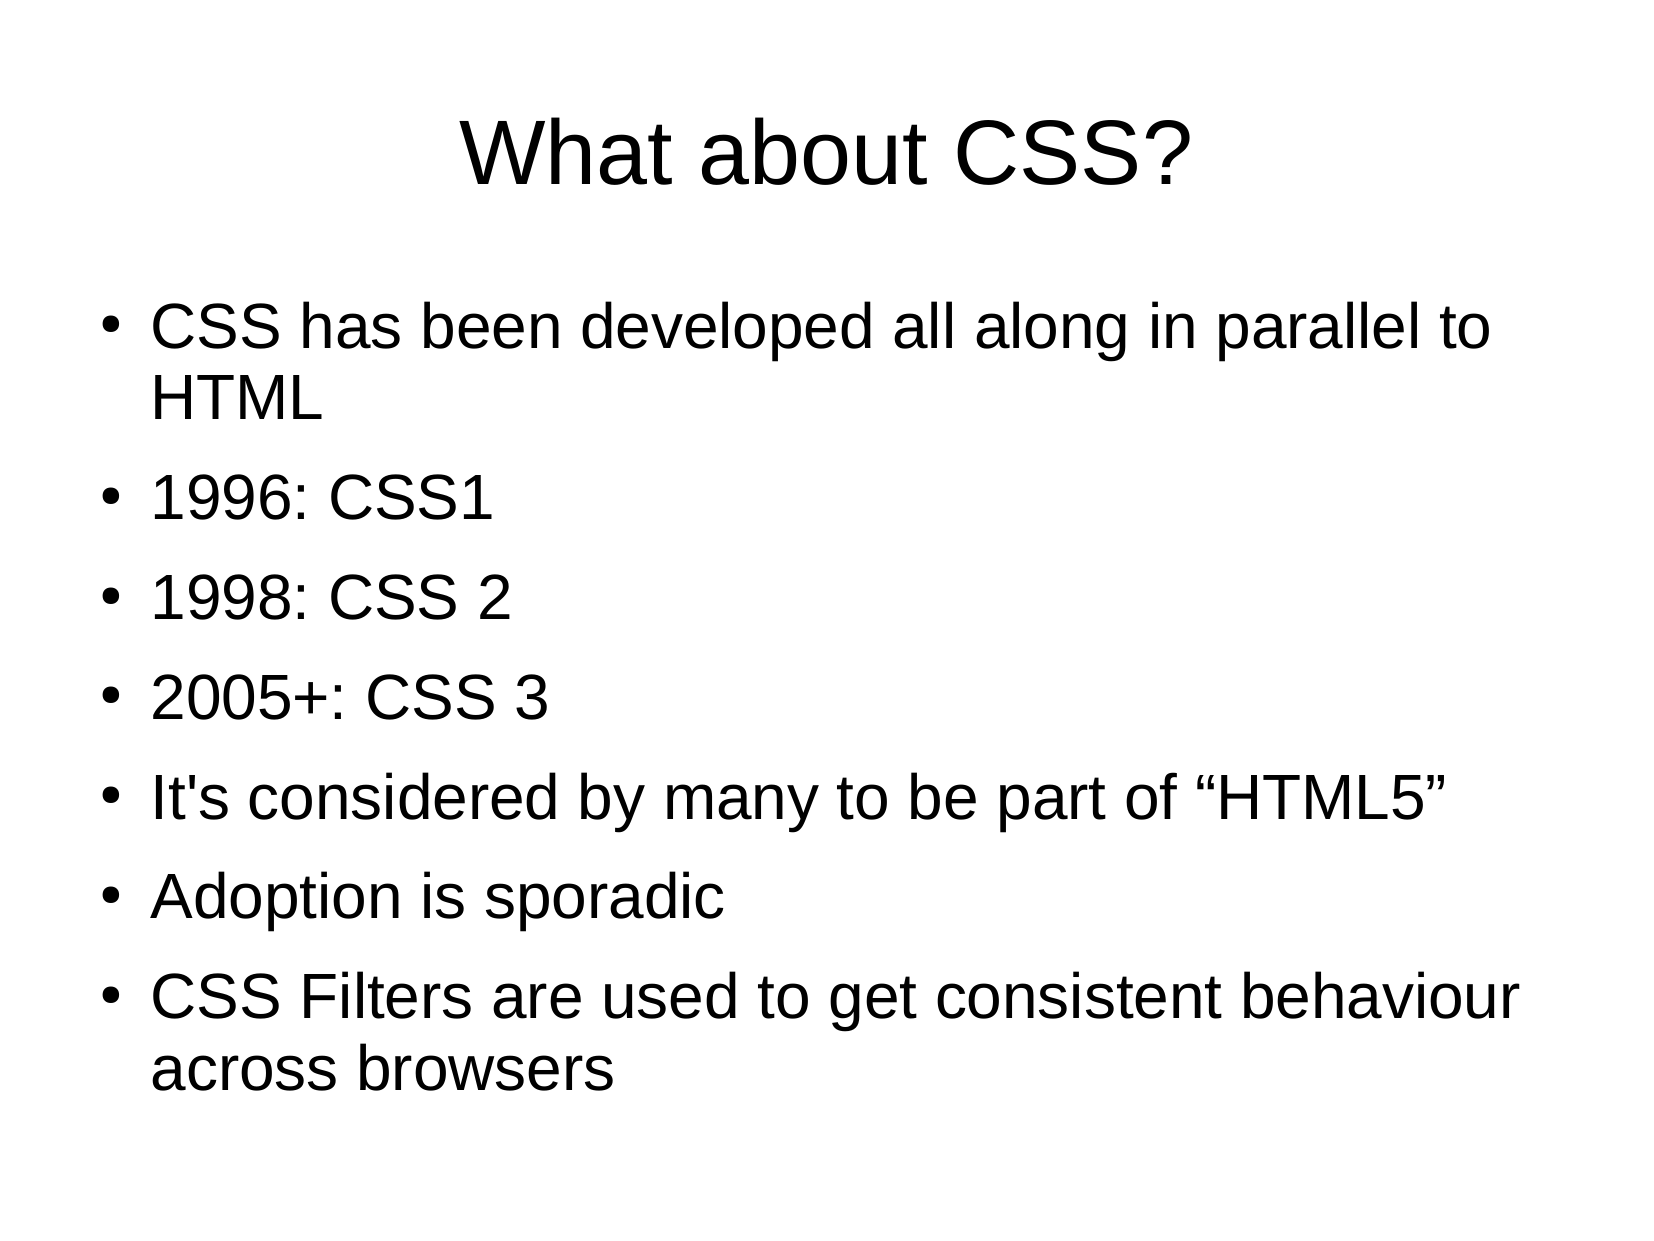

# What about CSS?
CSS has been developed all along in parallel to HTML
1996: CSS1
1998: CSS 2
2005+: CSS 3
It's considered by many to be part of “HTML5”
Adoption is sporadic
CSS Filters are used to get consistent behaviour across browsers